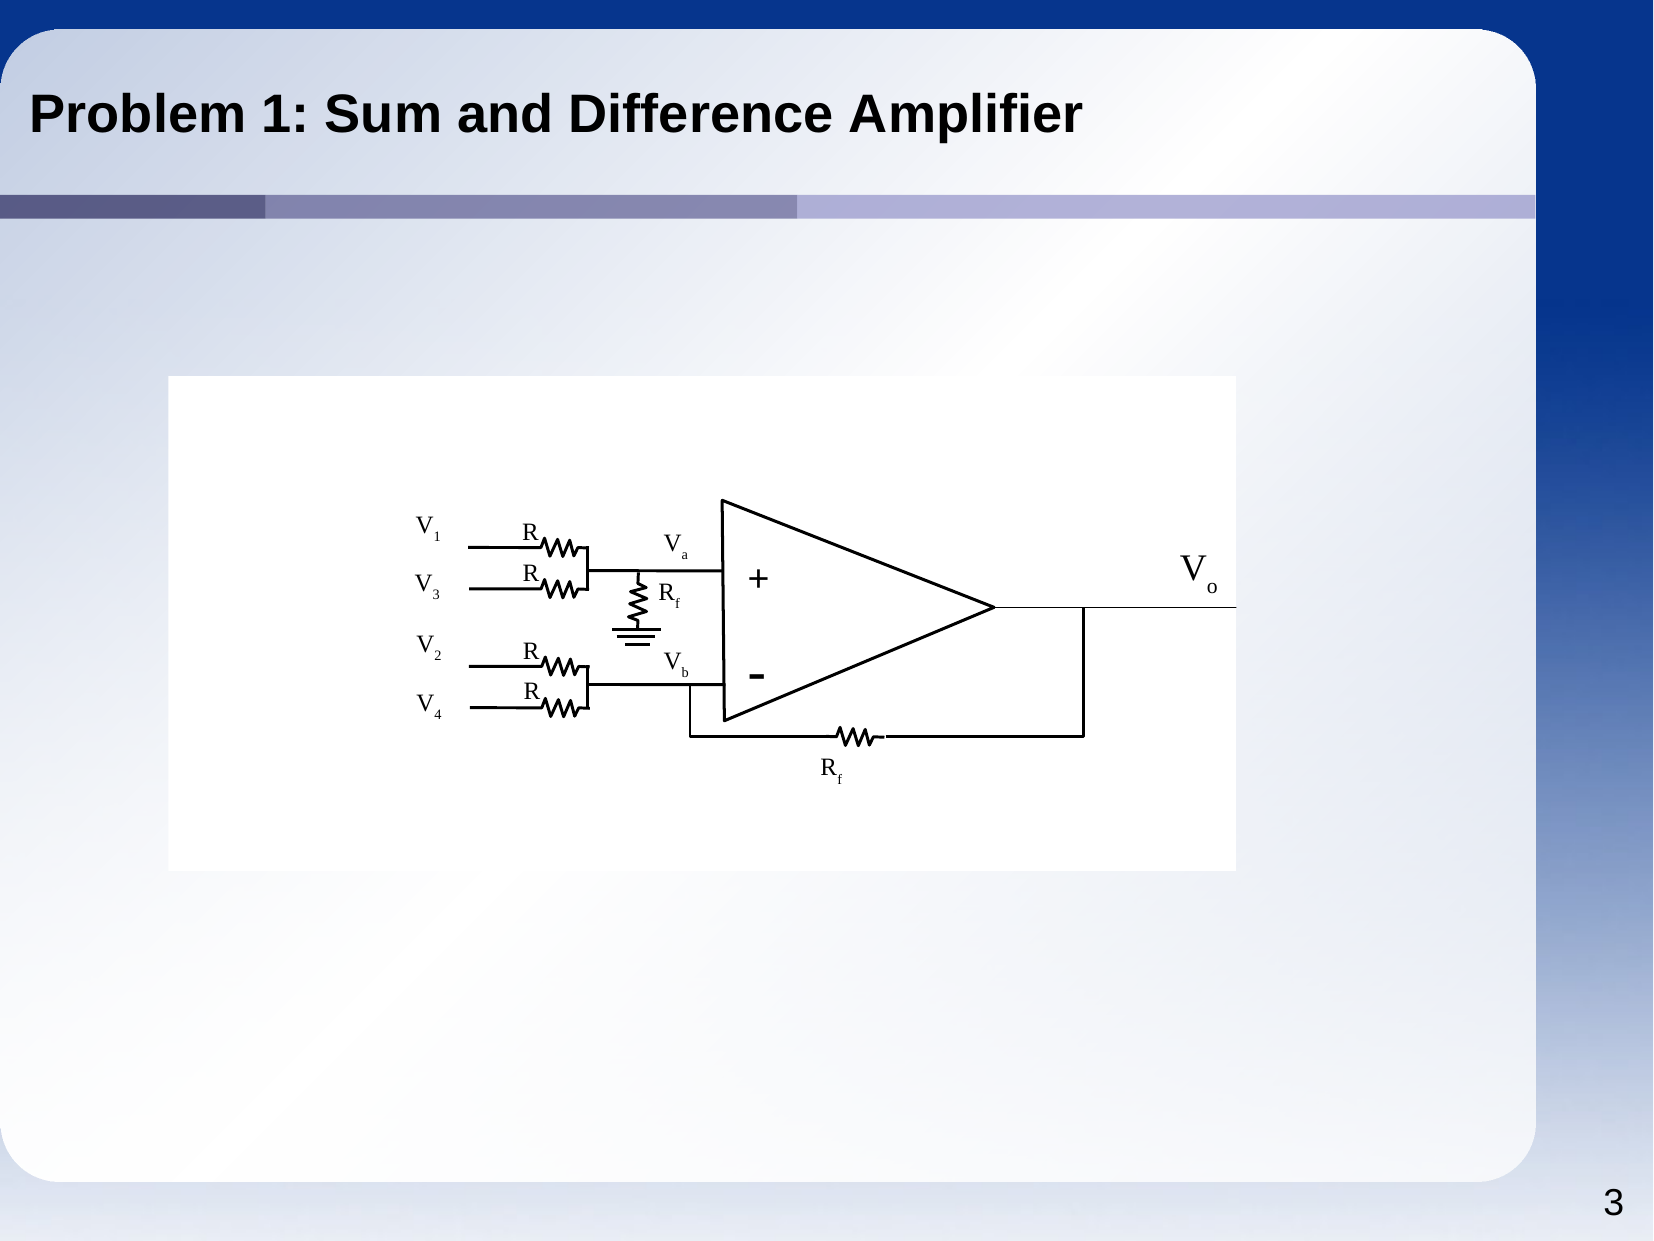

# Problem 1: Sum and Difference Amplifier
3